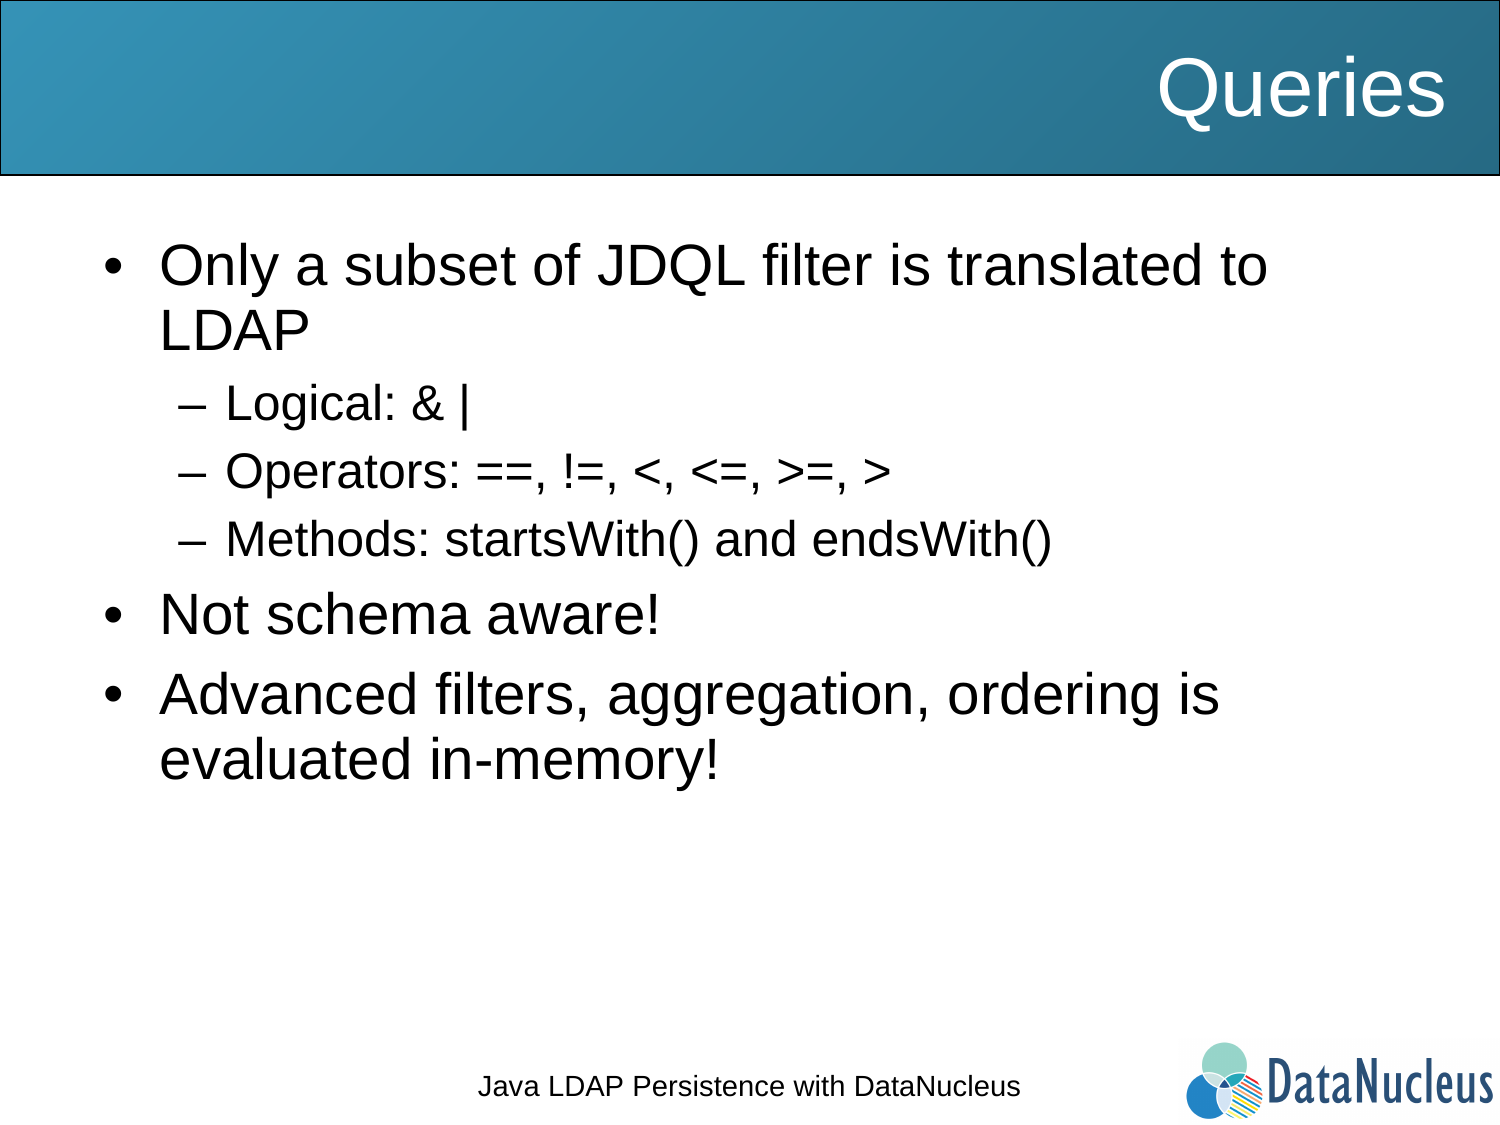

# Queries
Only a subset of JDQL filter is translated to LDAP
Logical: & |
Operators: ==, !=, <, <=, >=, >
Methods: startsWith() and endsWith()
Not schema aware!
Advanced filters, aggregation, ordering is evaluated in-memory!